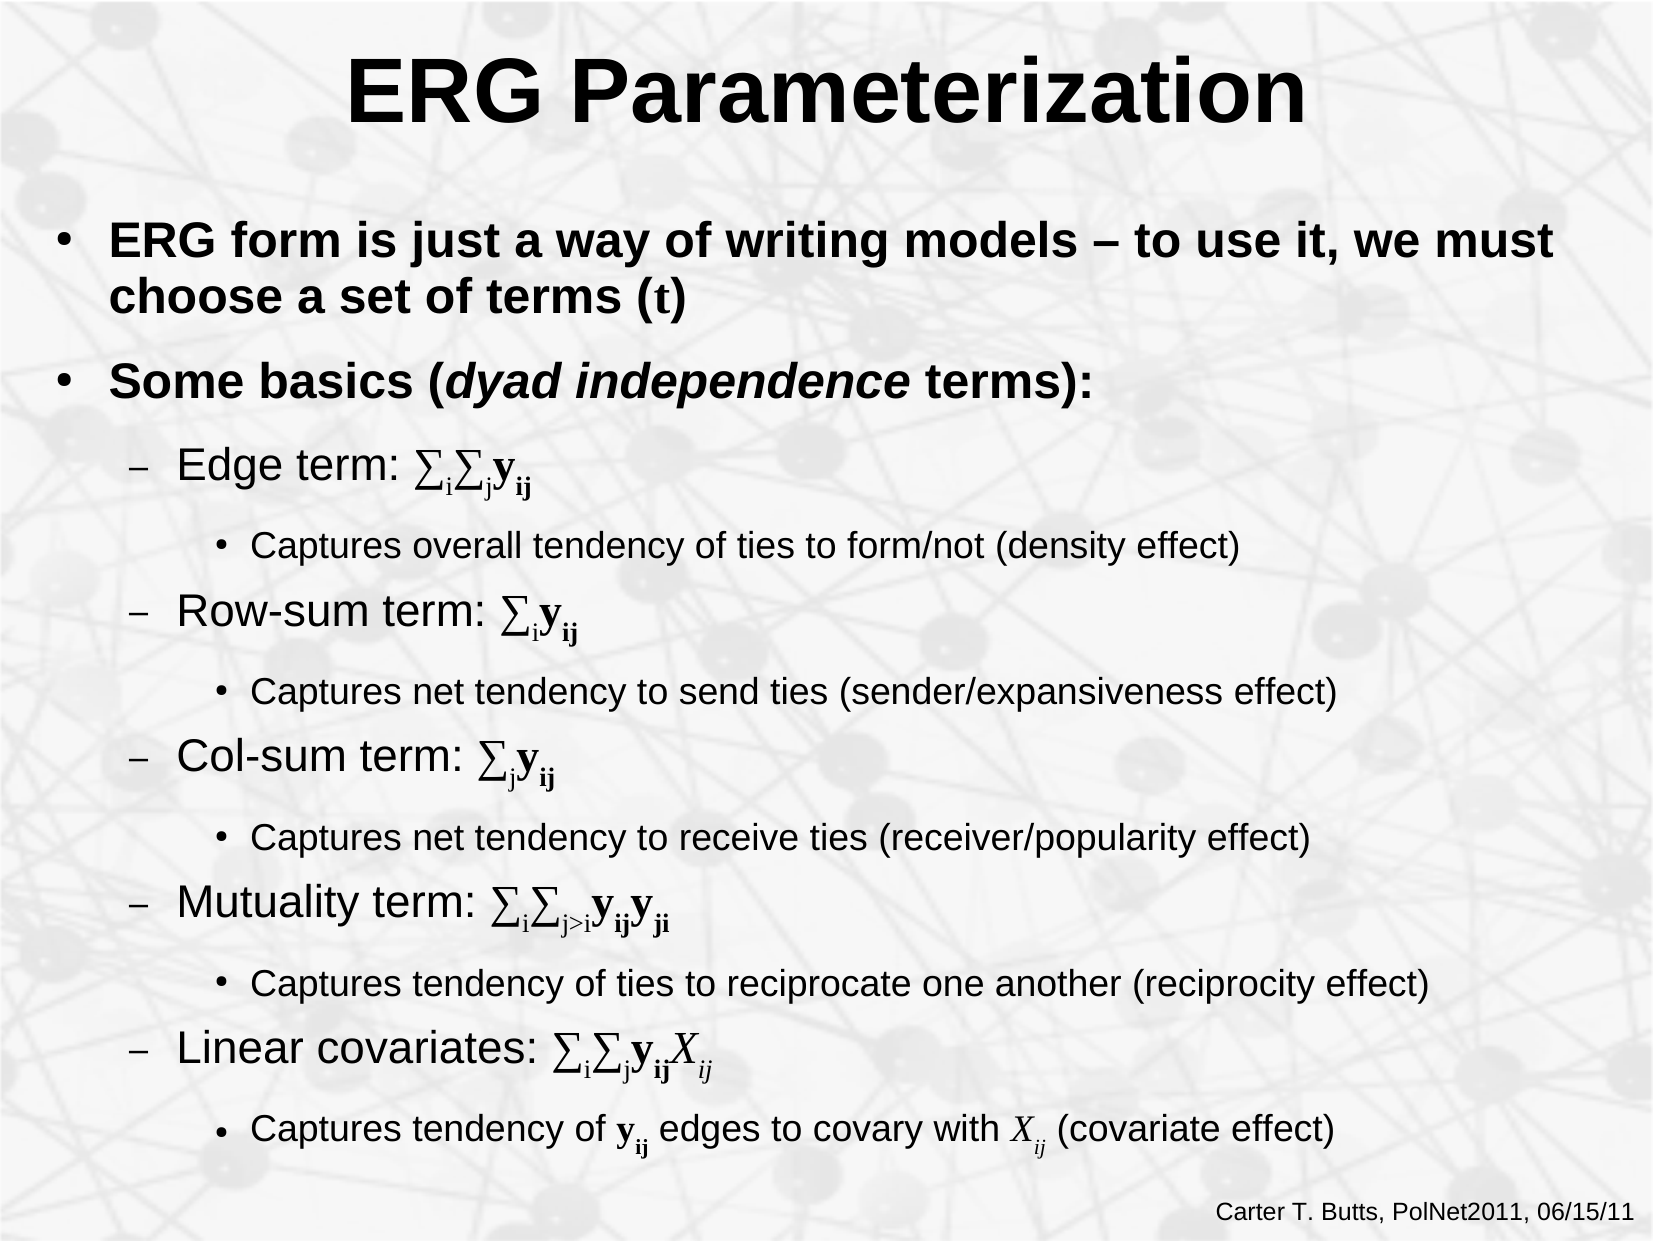

# ERG Parameterization
ERG form is just a way of writing models – to use it, we must choose a set of terms (t)
Some basics (dyad independence terms):
Edge term: ∑i∑jyij
Captures overall tendency of ties to form/not (density effect)
Row-sum term: ∑iyij
Captures net tendency to send ties (sender/expansiveness effect)
Col-sum term: ∑jyij
Captures net tendency to receive ties (receiver/popularity effect)
Mutuality term: ∑i∑j>iyijyji
Captures tendency of ties to reciprocate one another (reciprocity effect)
Linear covariates: ∑i∑jyijXij
Captures tendency of yij edges to covary with Xij (covariate effect)